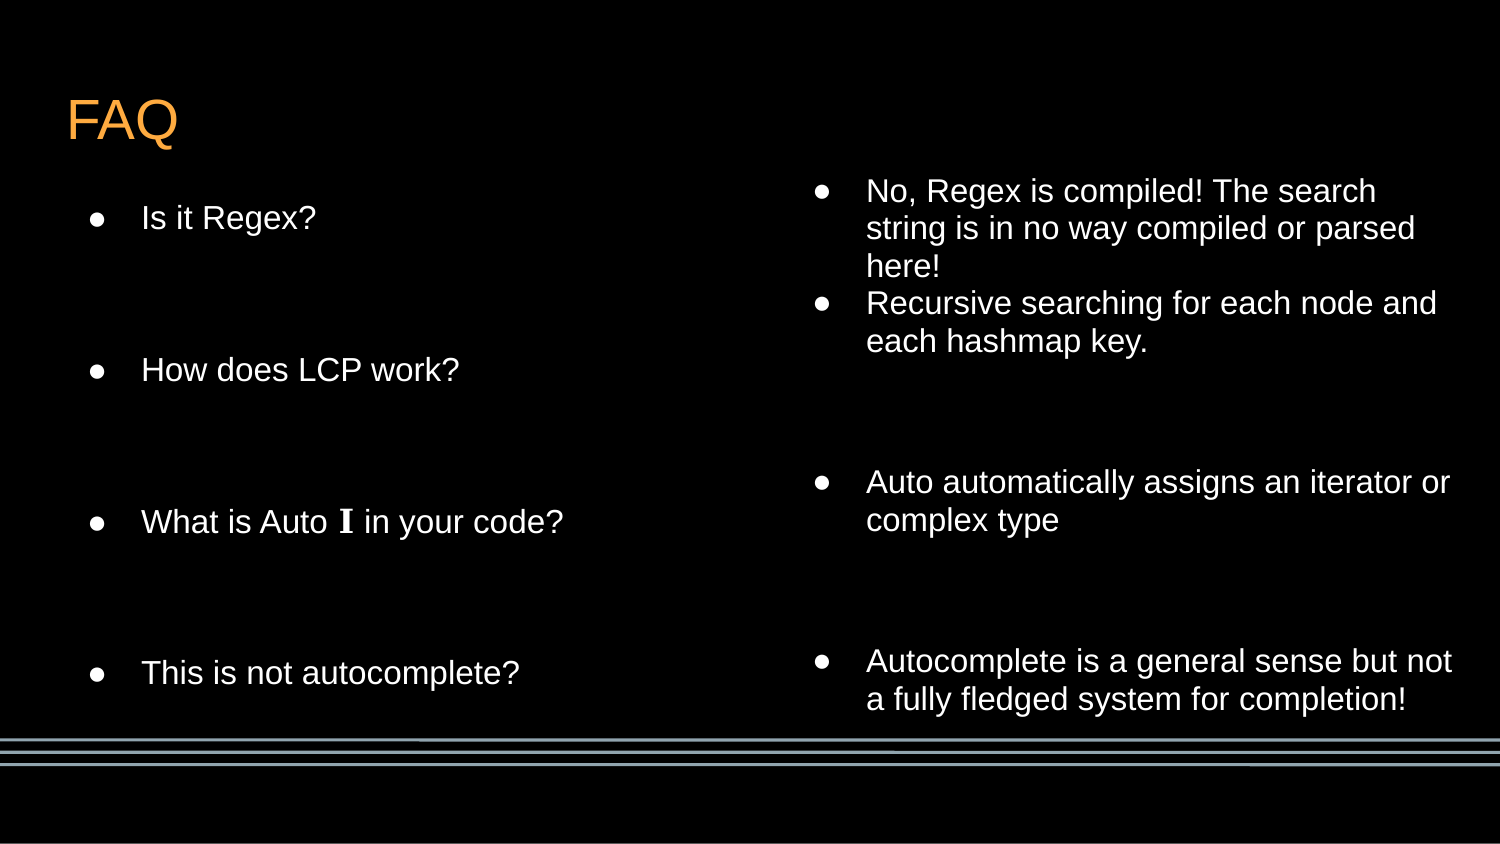

# FAQ
No, Regex is compiled! The search string is in no way compiled or parsed here!
Recursive searching for each node and each hashmap key.
Auto automatically assigns an iterator or complex type
Autocomplete is a general sense but not a fully fledged system for completion!
Is it Regex?
How does LCP work?
What is Auto 𝚰 in your code?
This is not autocomplete?